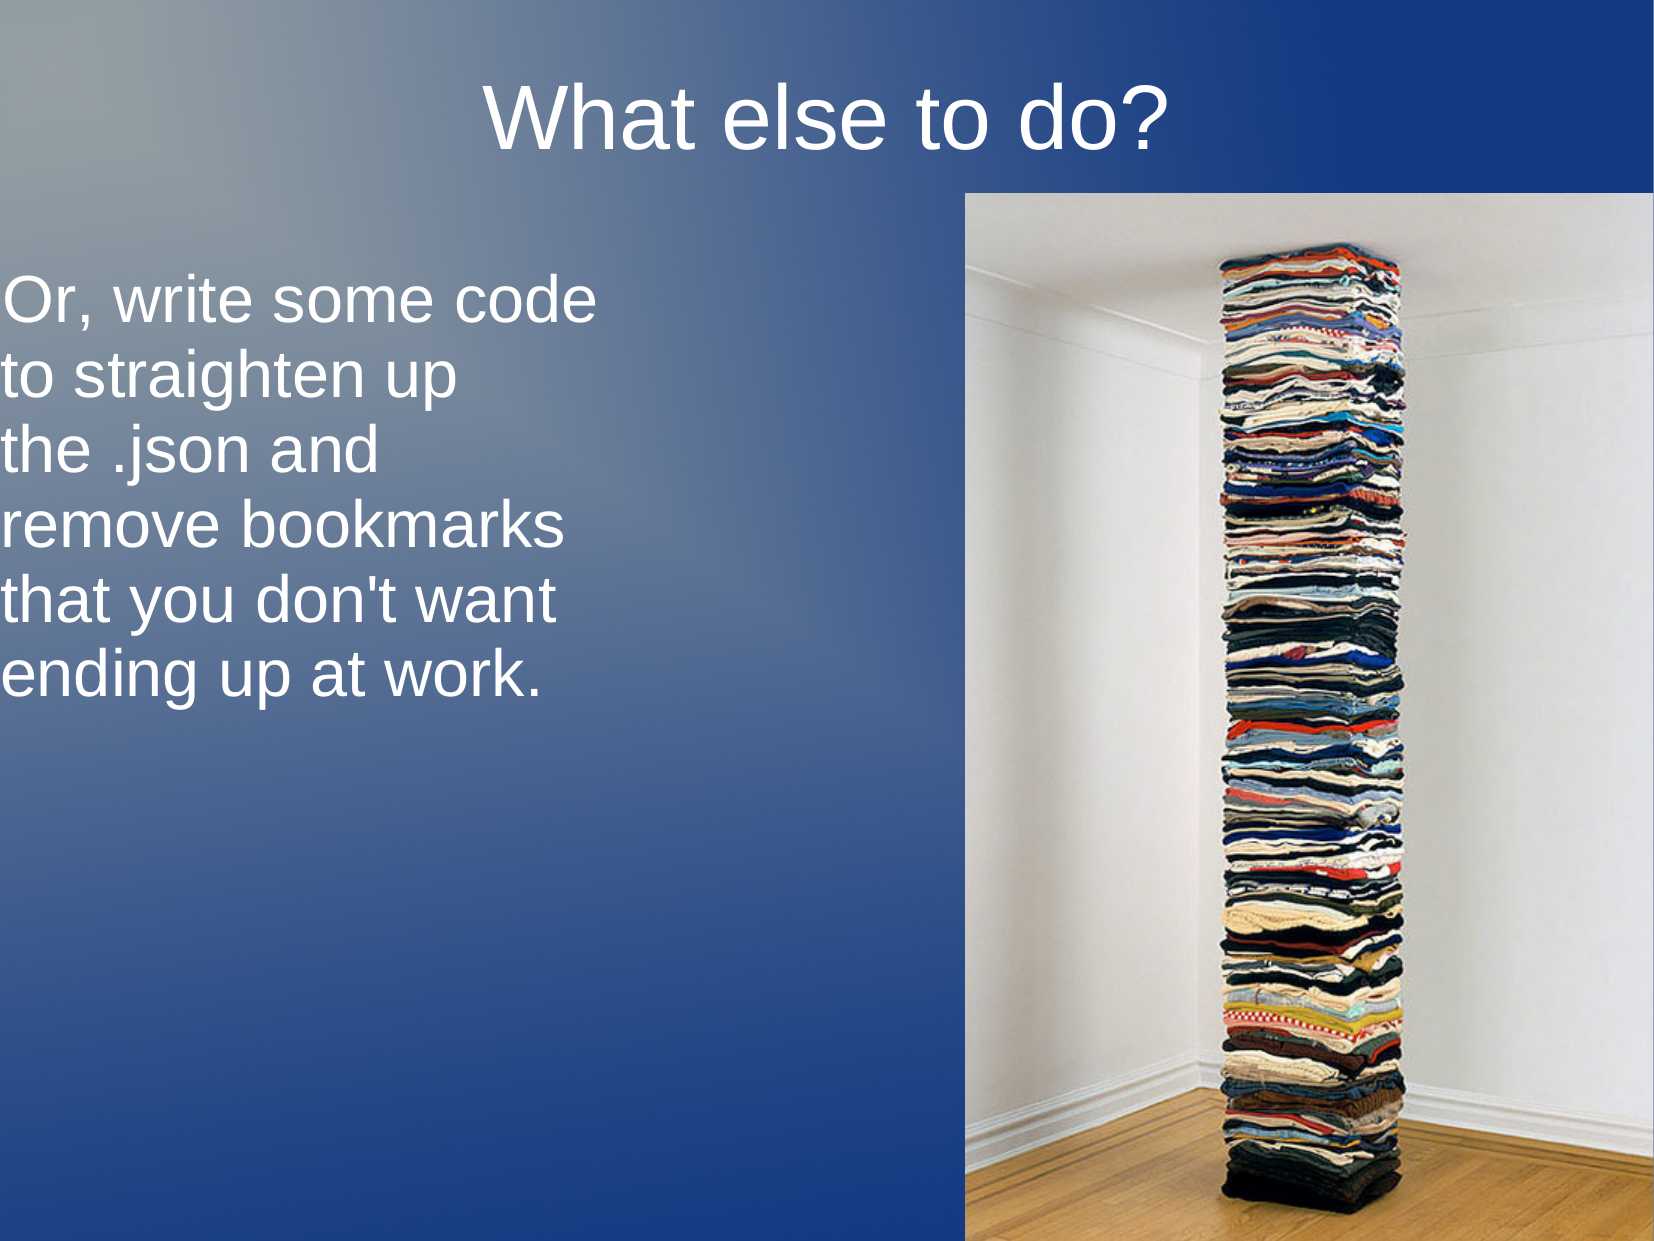

# What else to do?
Or, write some code to straighten up the .json and remove bookmarks that you don't want ending up at work.